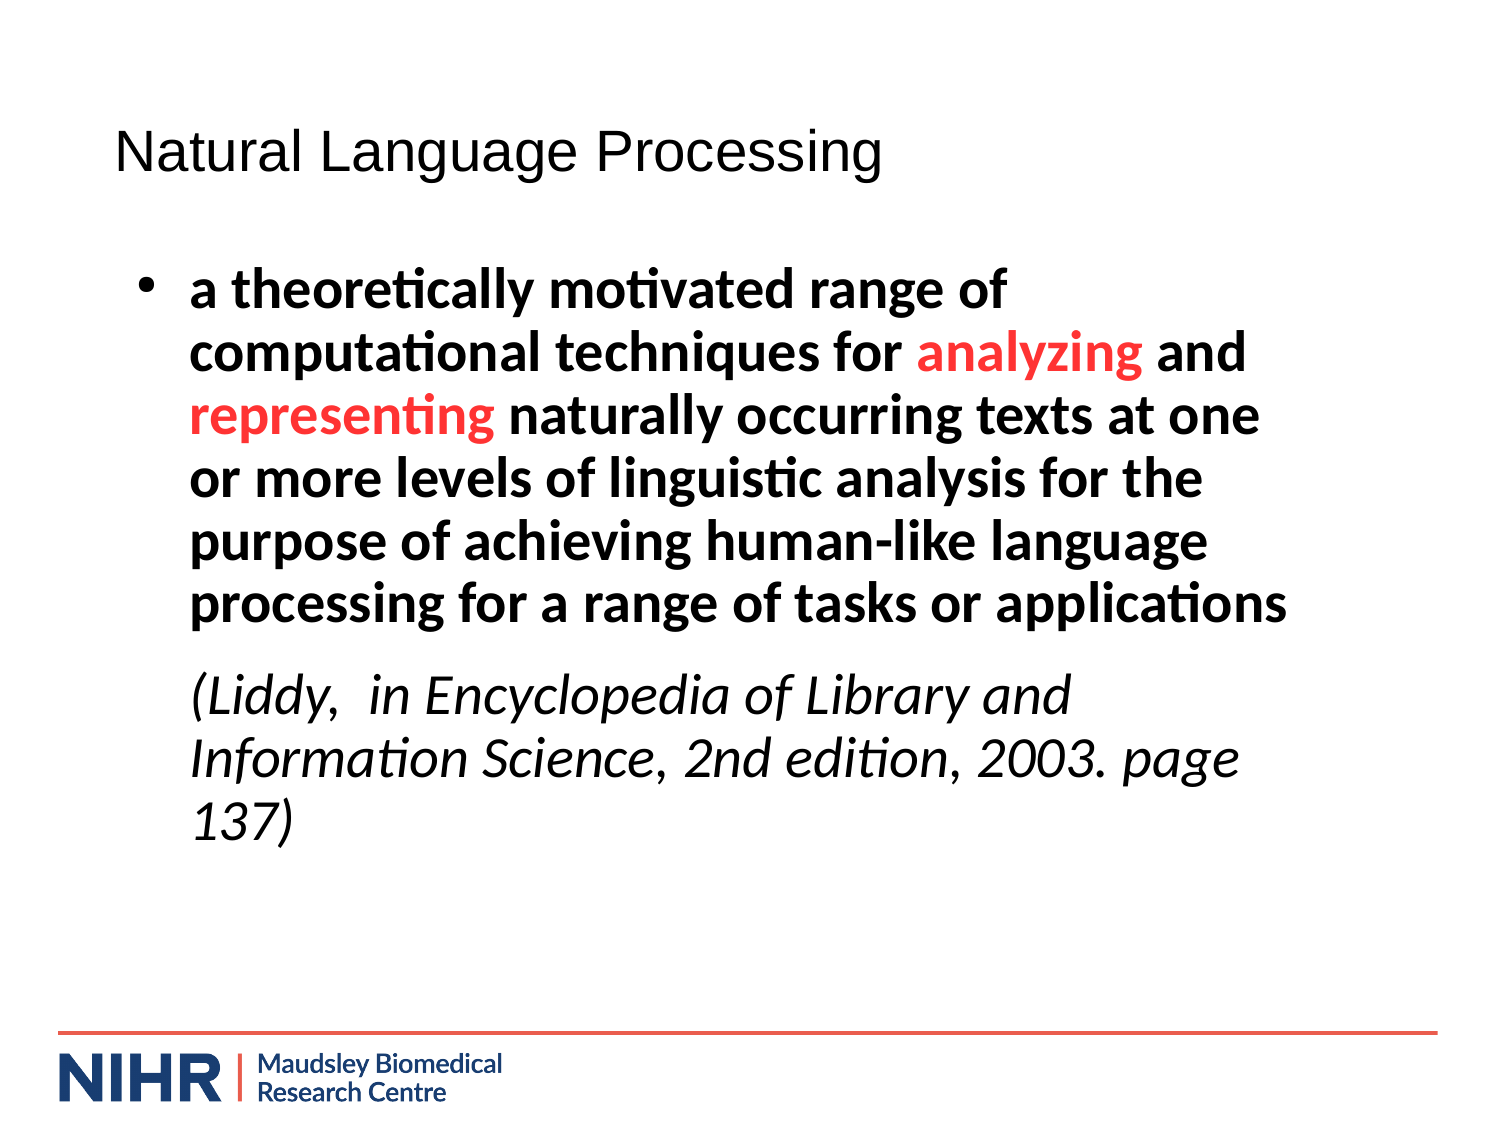

Natural Language Processing
# a theoretically motivated range of computational techniques for analyzing and representing naturally occurring texts at one or more levels of linguistic analysis for the purpose of achieving human-like language processing for a range of tasks or applications
(Liddy, in Encyclopedia of Library and Information Science, 2nd edition, 2003. page 137)